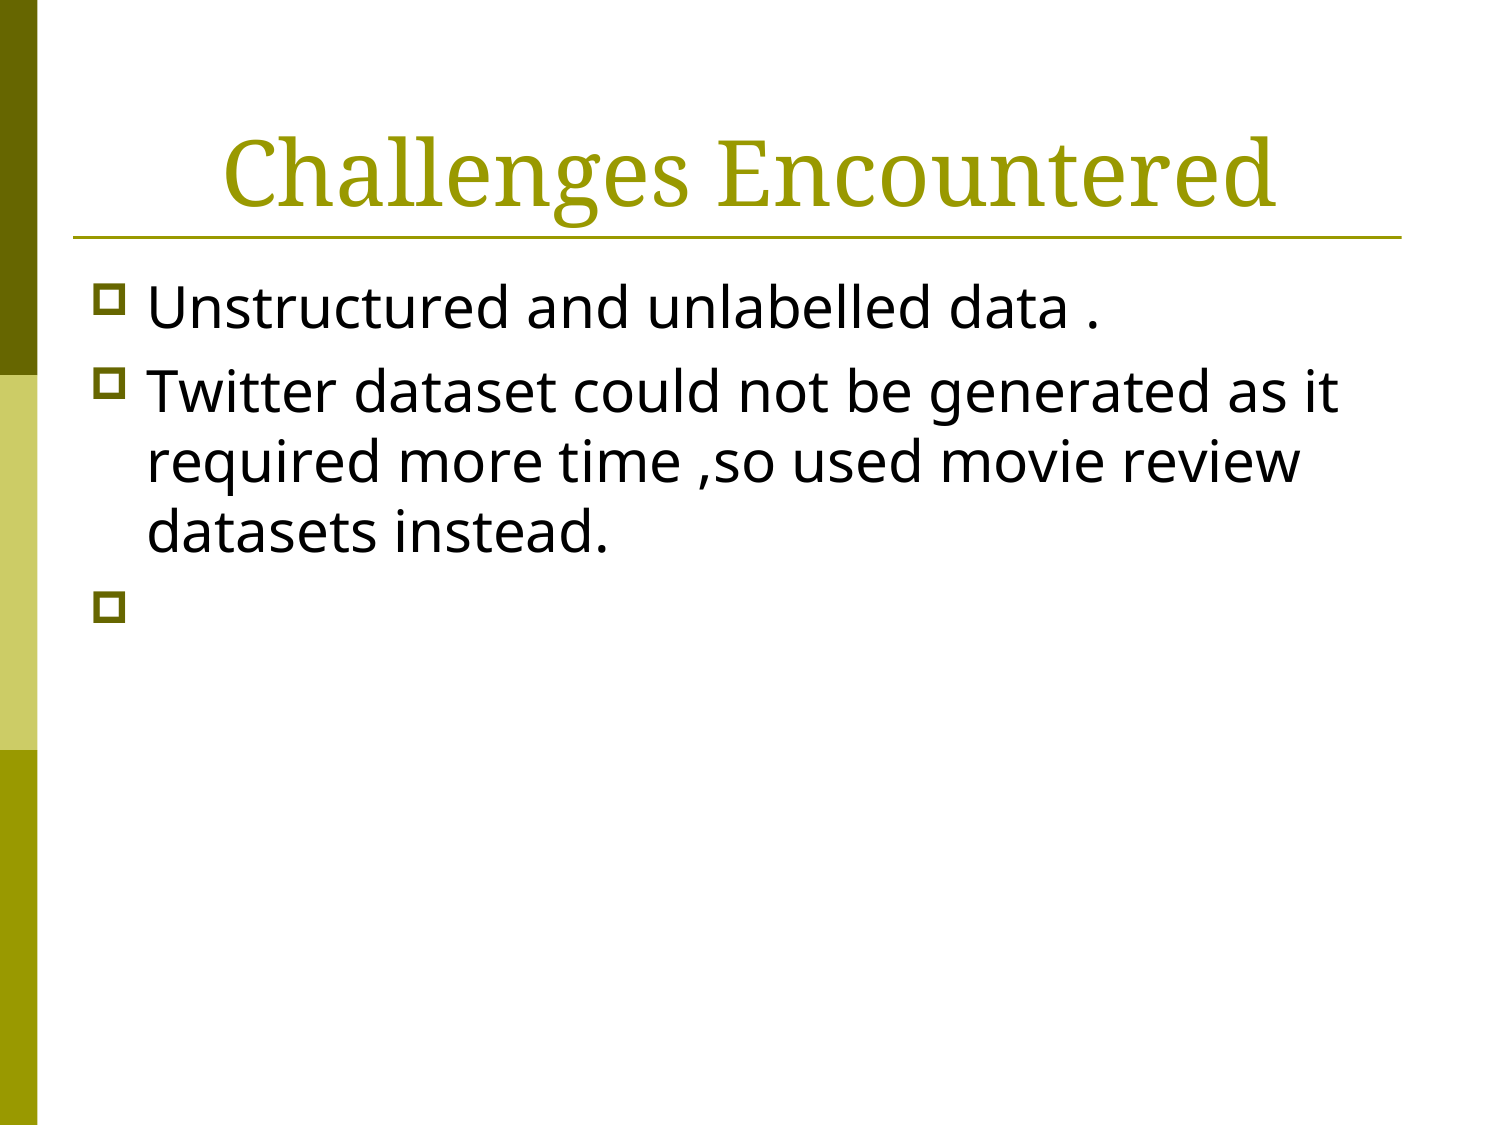

# Challenges Encountered
Unstructured and unlabelled data .
Twitter dataset could not be generated as it required more time ,so used movie review datasets instead.